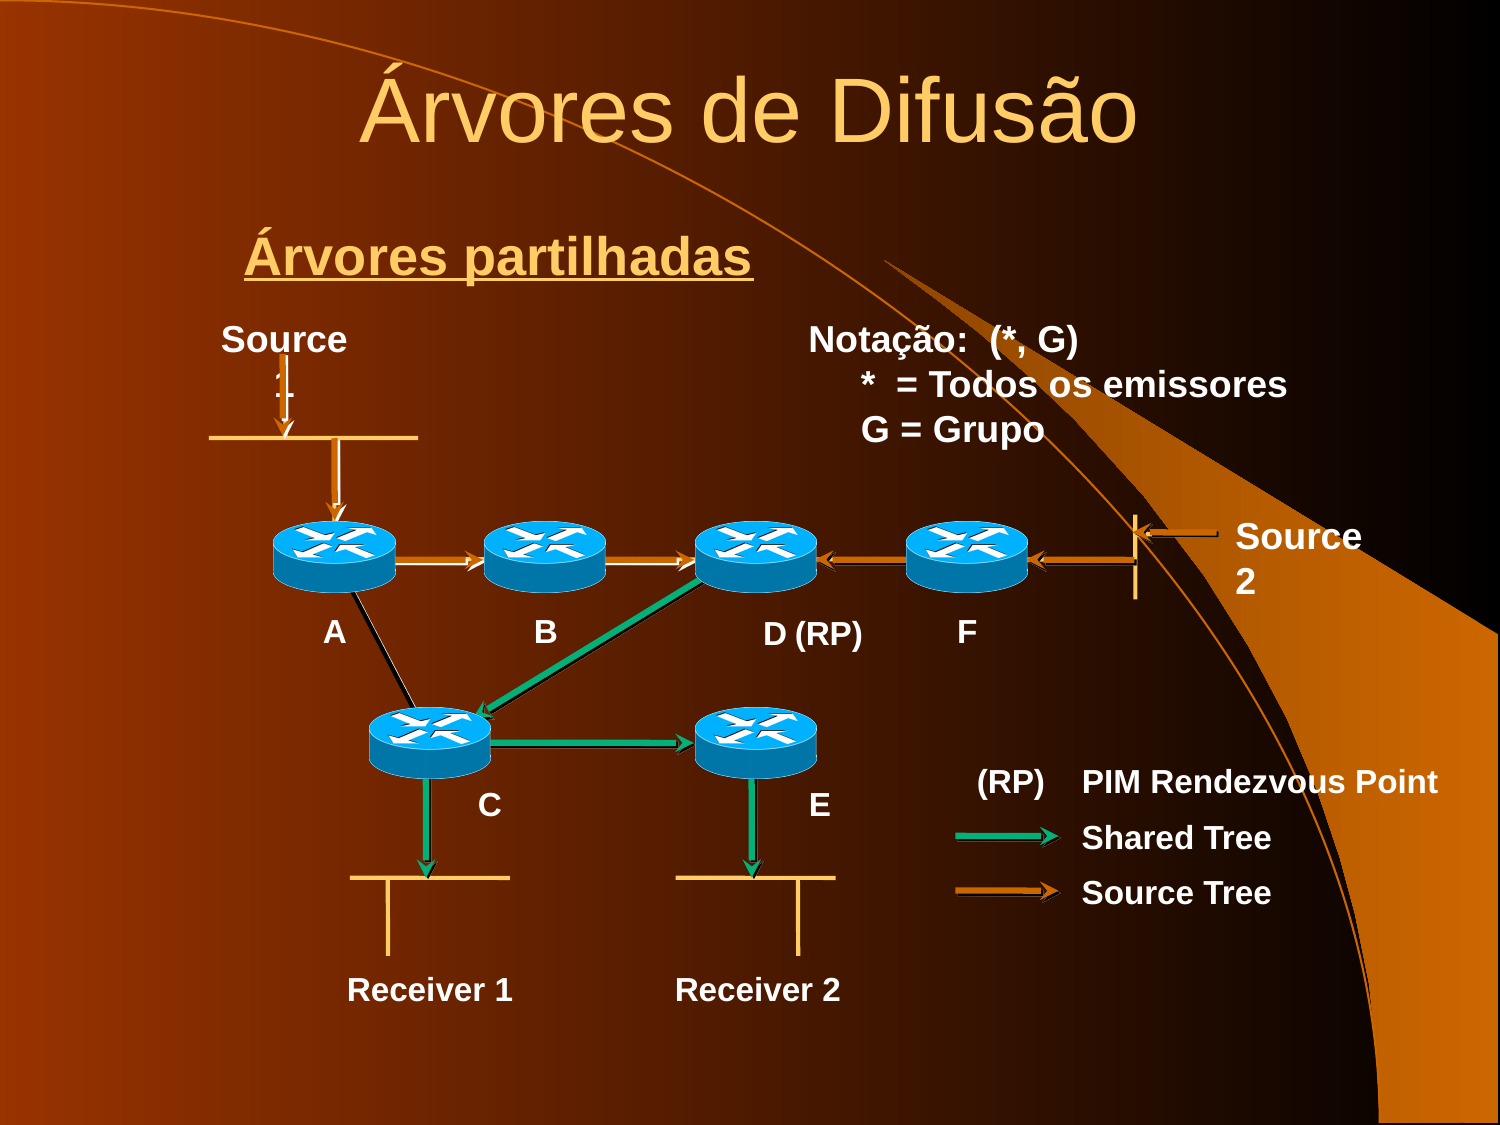

# Árvores de Difusão
Árvores partilhadas
Source 1
Notação: (*, G)
 * = Todos os emissores
 G = Grupo
Source 2
A
B
F
D
(RP)
(RP) PIM Rendezvous Point
C
E
Shared Tree
Source Tree
Receiver 1
Receiver 2